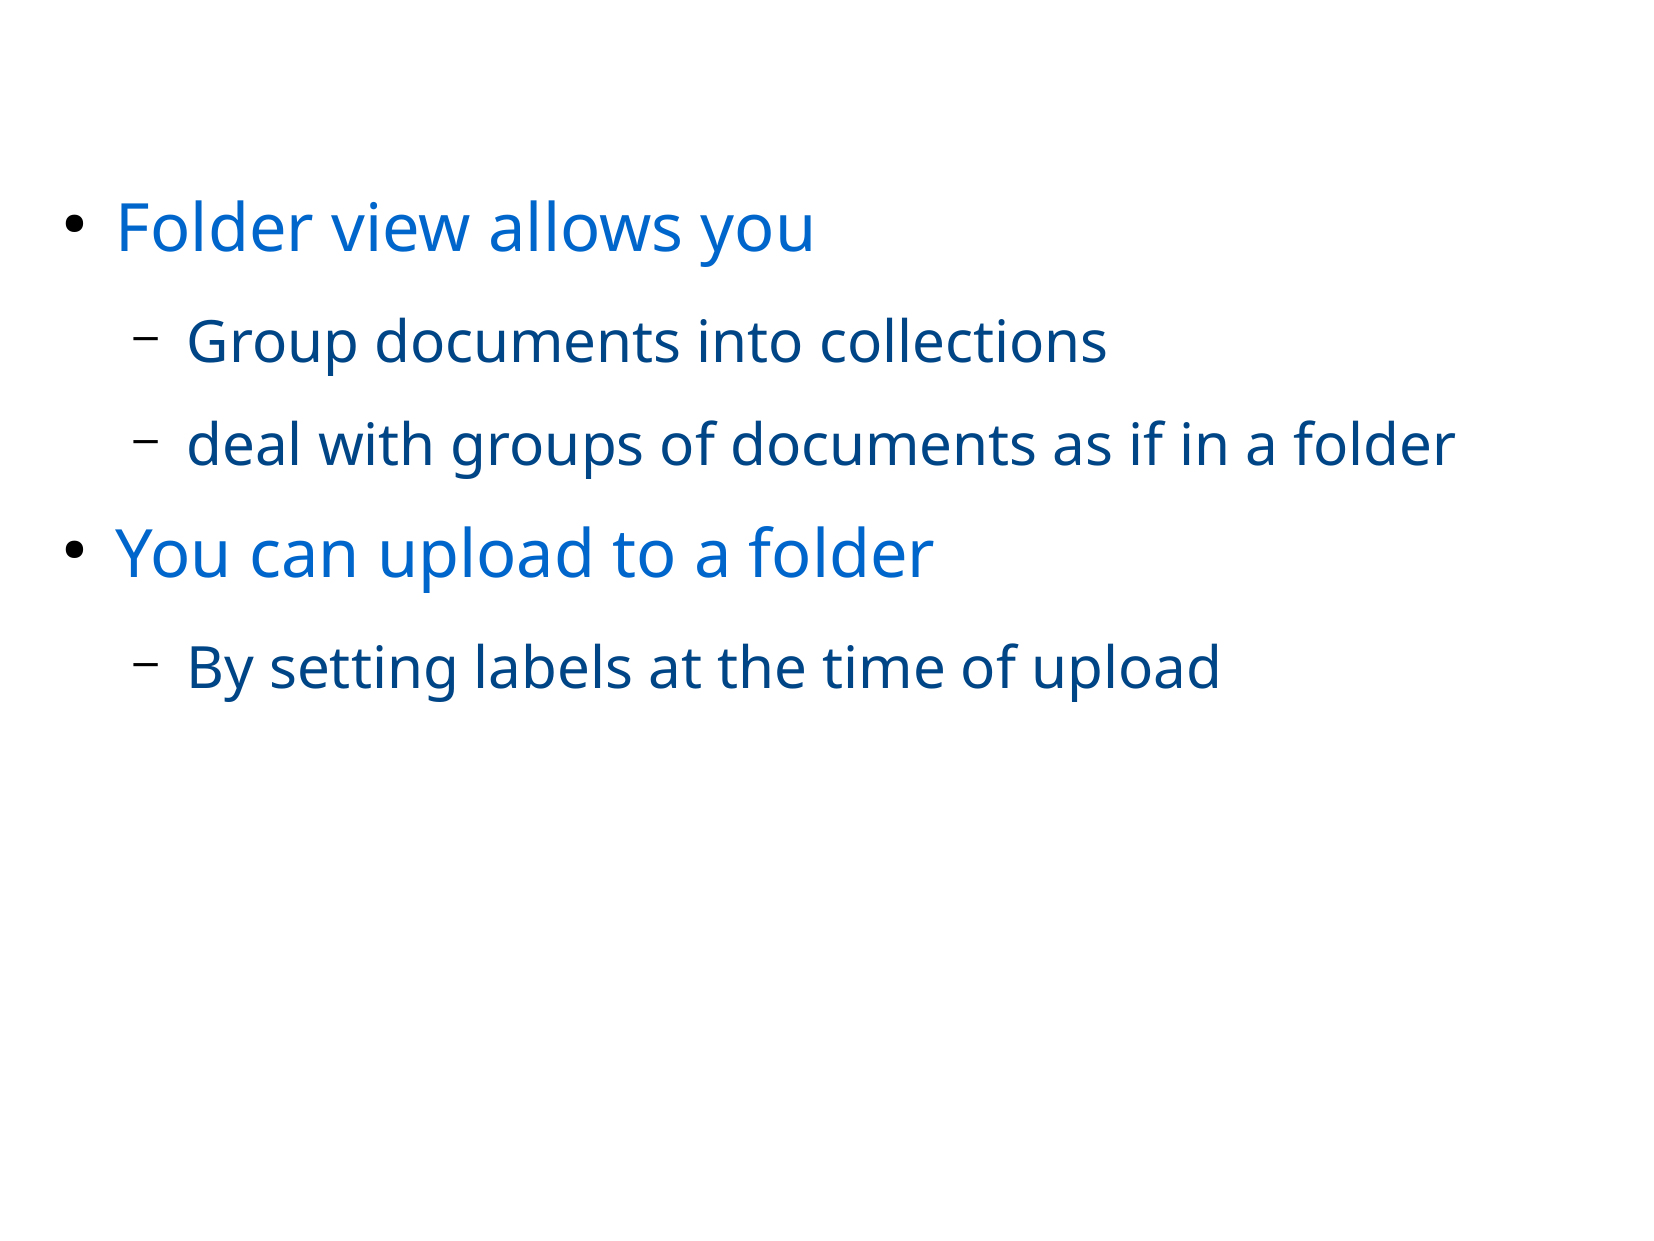

#
Folder view allows you
Group documents into collections
deal with groups of documents as if in a folder
You can upload to a folder
By setting labels at the time of upload